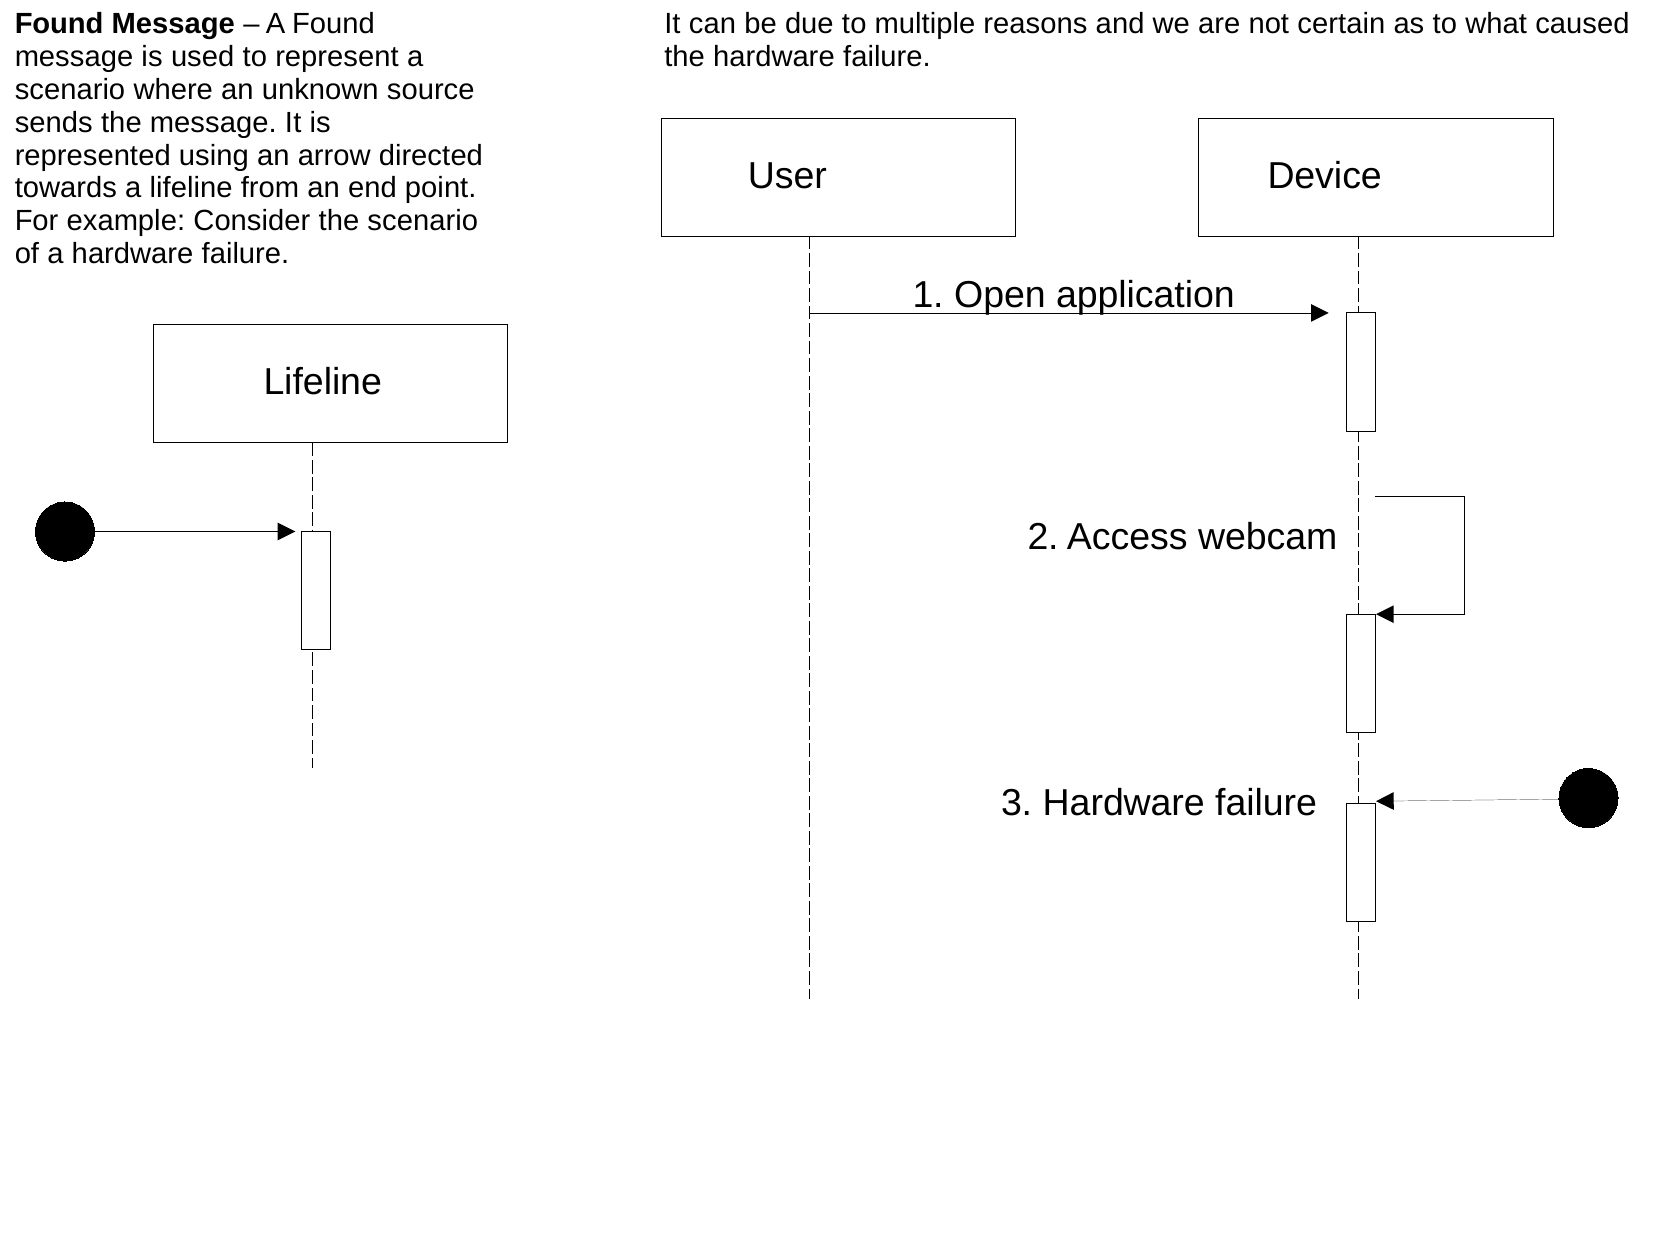

Found Message – A Found message is used to represent a scenario where an unknown source sends the message. It is represented using an arrow directed towards a lifeline from an end point. For example: Consider the scenario of a hardware failure.
It can be due to multiple reasons and we are not certain as to what caused the hardware failure.
User
Device
1. Open application
Lifeline
2. Access webcam
3. Hardware failure